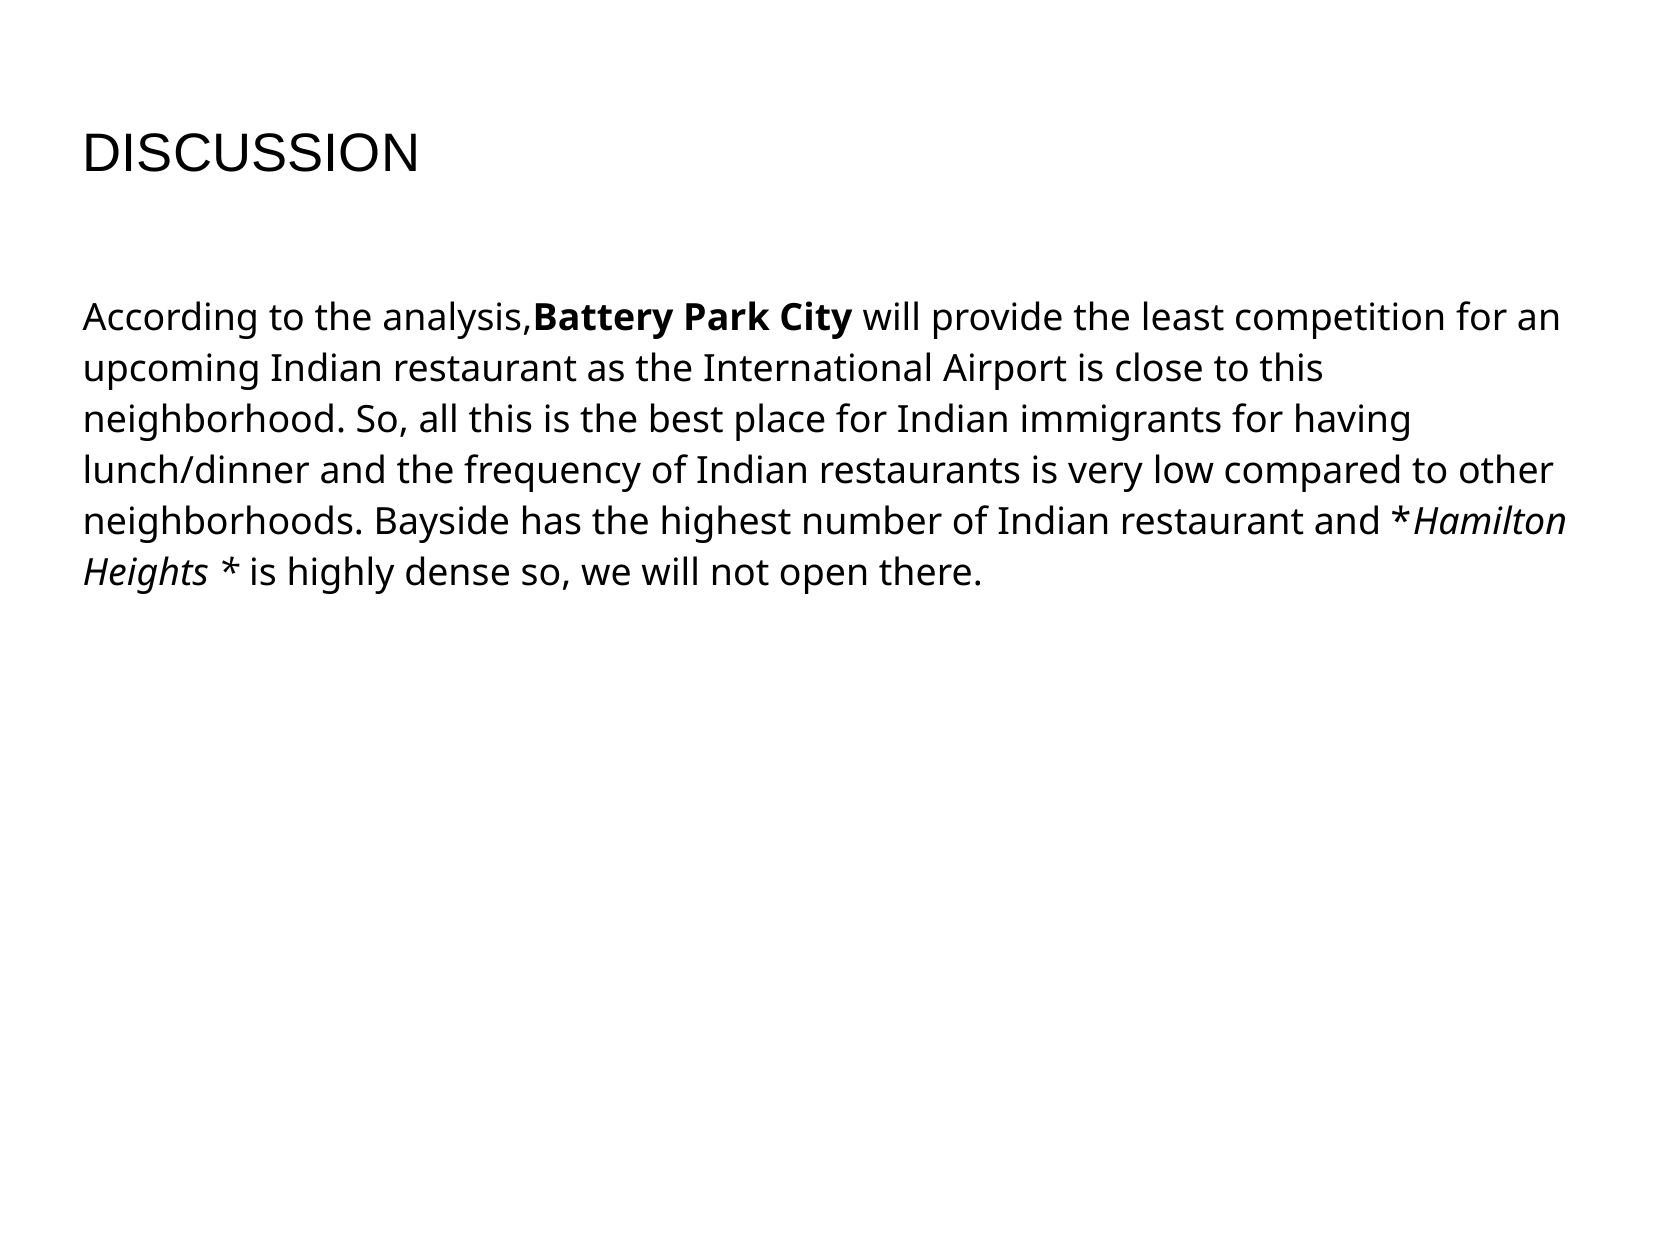

# DISCUSSION
According to the analysis,Battery Park City will provide the least competition for an upcoming Indian restaurant as the International Airport is close to this neighborhood. So, all this is the best place for Indian immigrants for having lunch/dinner and the frequency of Indian restaurants is very low compared to other neighborhoods. Bayside has the highest number of Indian restaurant and *Hamilton Heights * is highly dense so, we will not open there.